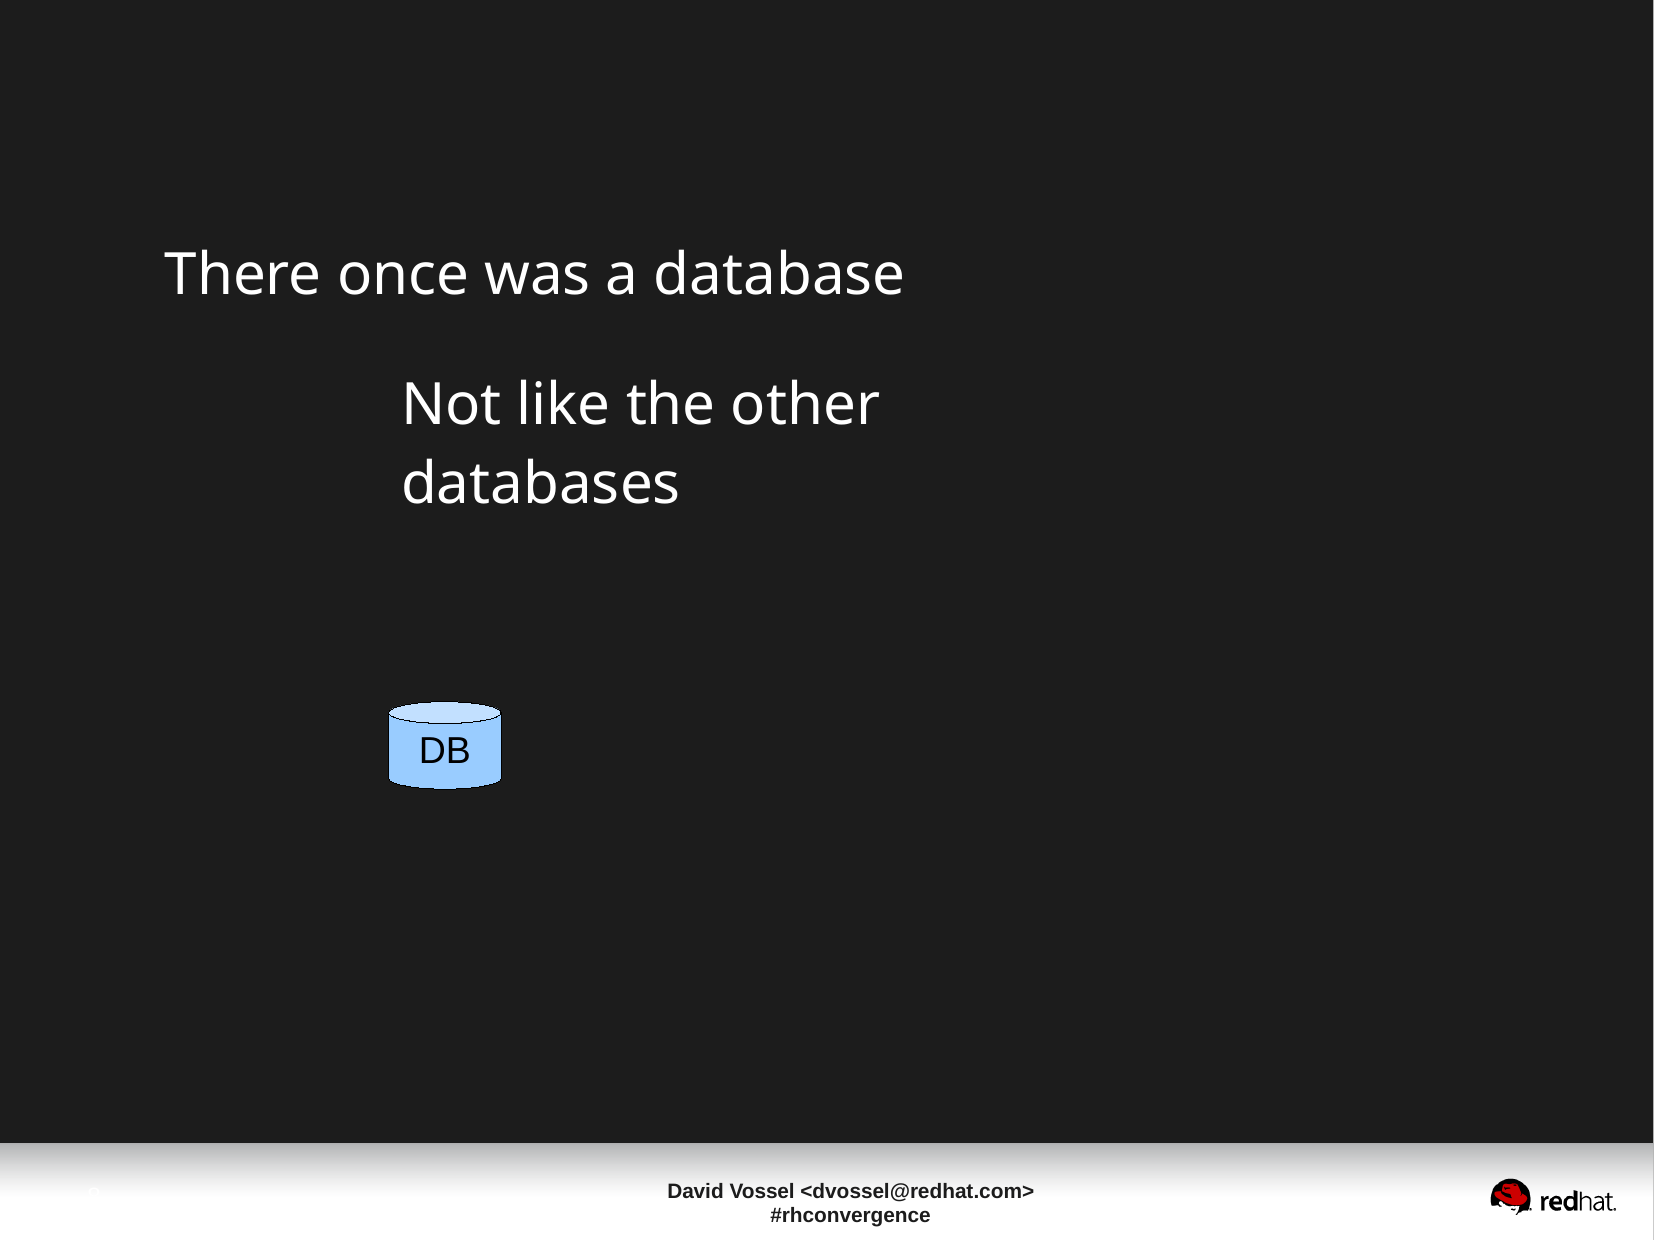

There once was a database
Not like the other databases
DB